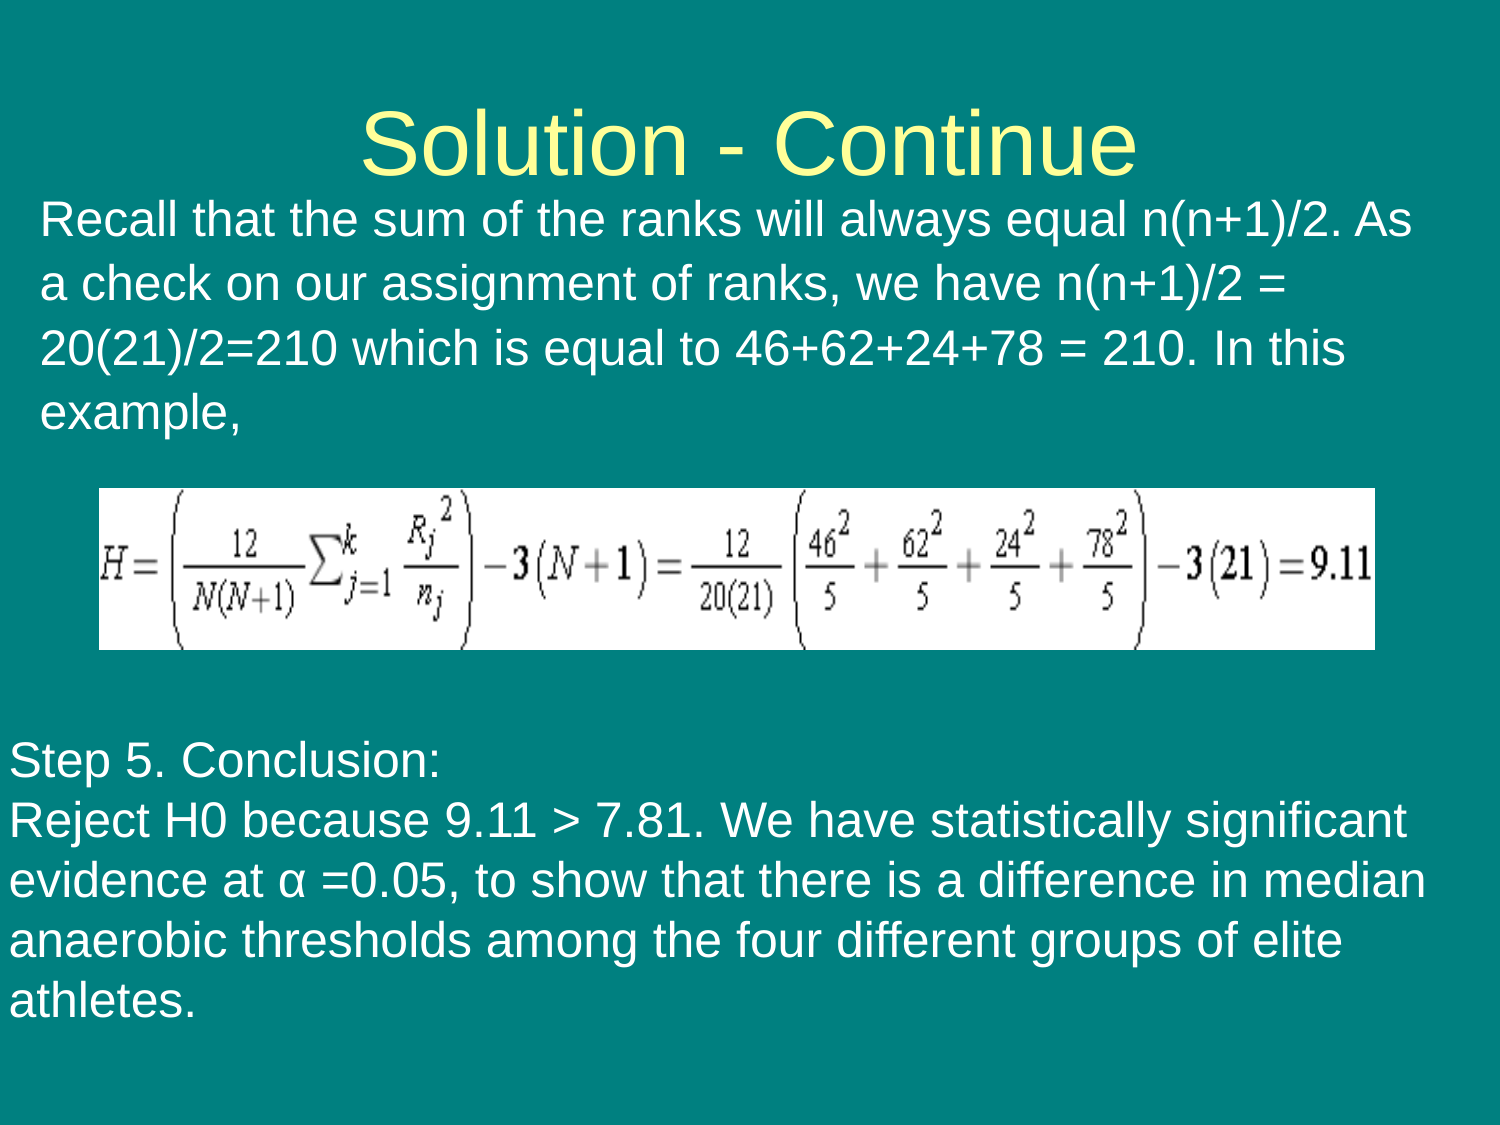

# Solution - Continue
Recall that the sum of the ranks will always equal n(n+1)/2. As a check on our assignment of ranks, we have n(n+1)/2 = 20(21)/2=210 which is equal to 46+62+24+78 = 210. In this example,
Step 5. Conclusion:
Reject H0 because 9.11 > 7.81. We have statistically significant evidence at α =0.05, to show that there is a difference in median anaerobic thresholds among the four different groups of elite athletes.